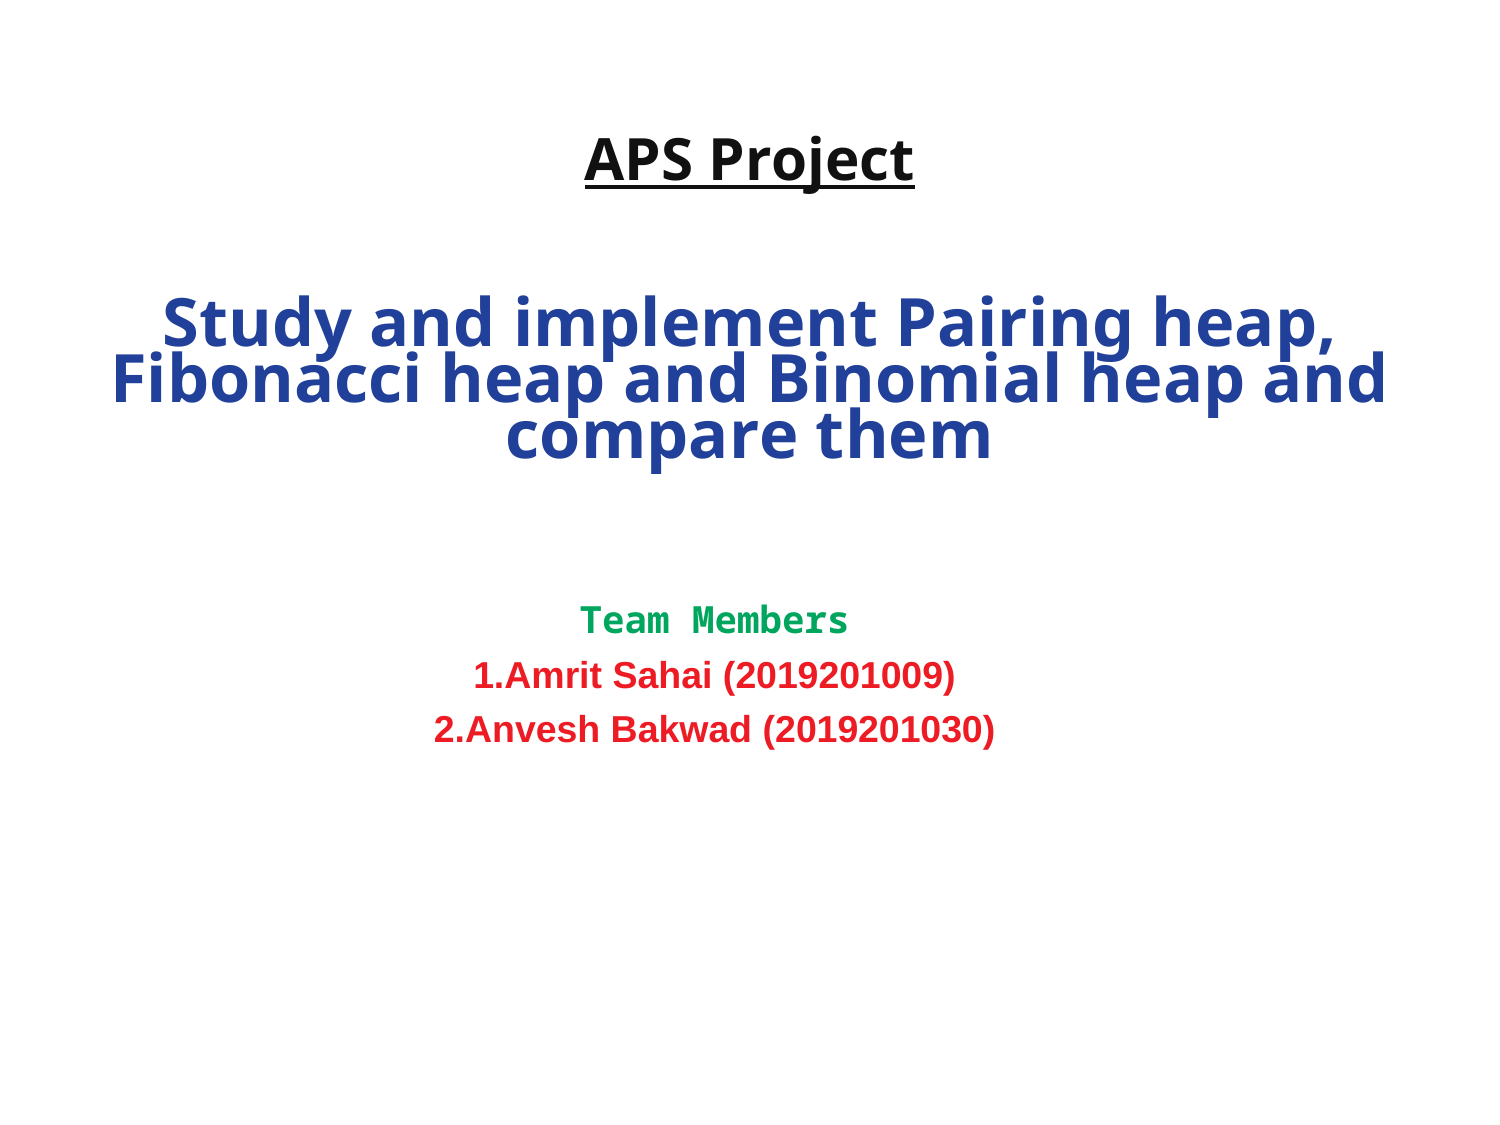

# APS Project Study and implement Pairing heap, Fibonacci heap and Binomial heap and compare them
Team Members
1.Amrit Sahai (2019201009)
2.Anvesh Bakwad (2019201030)